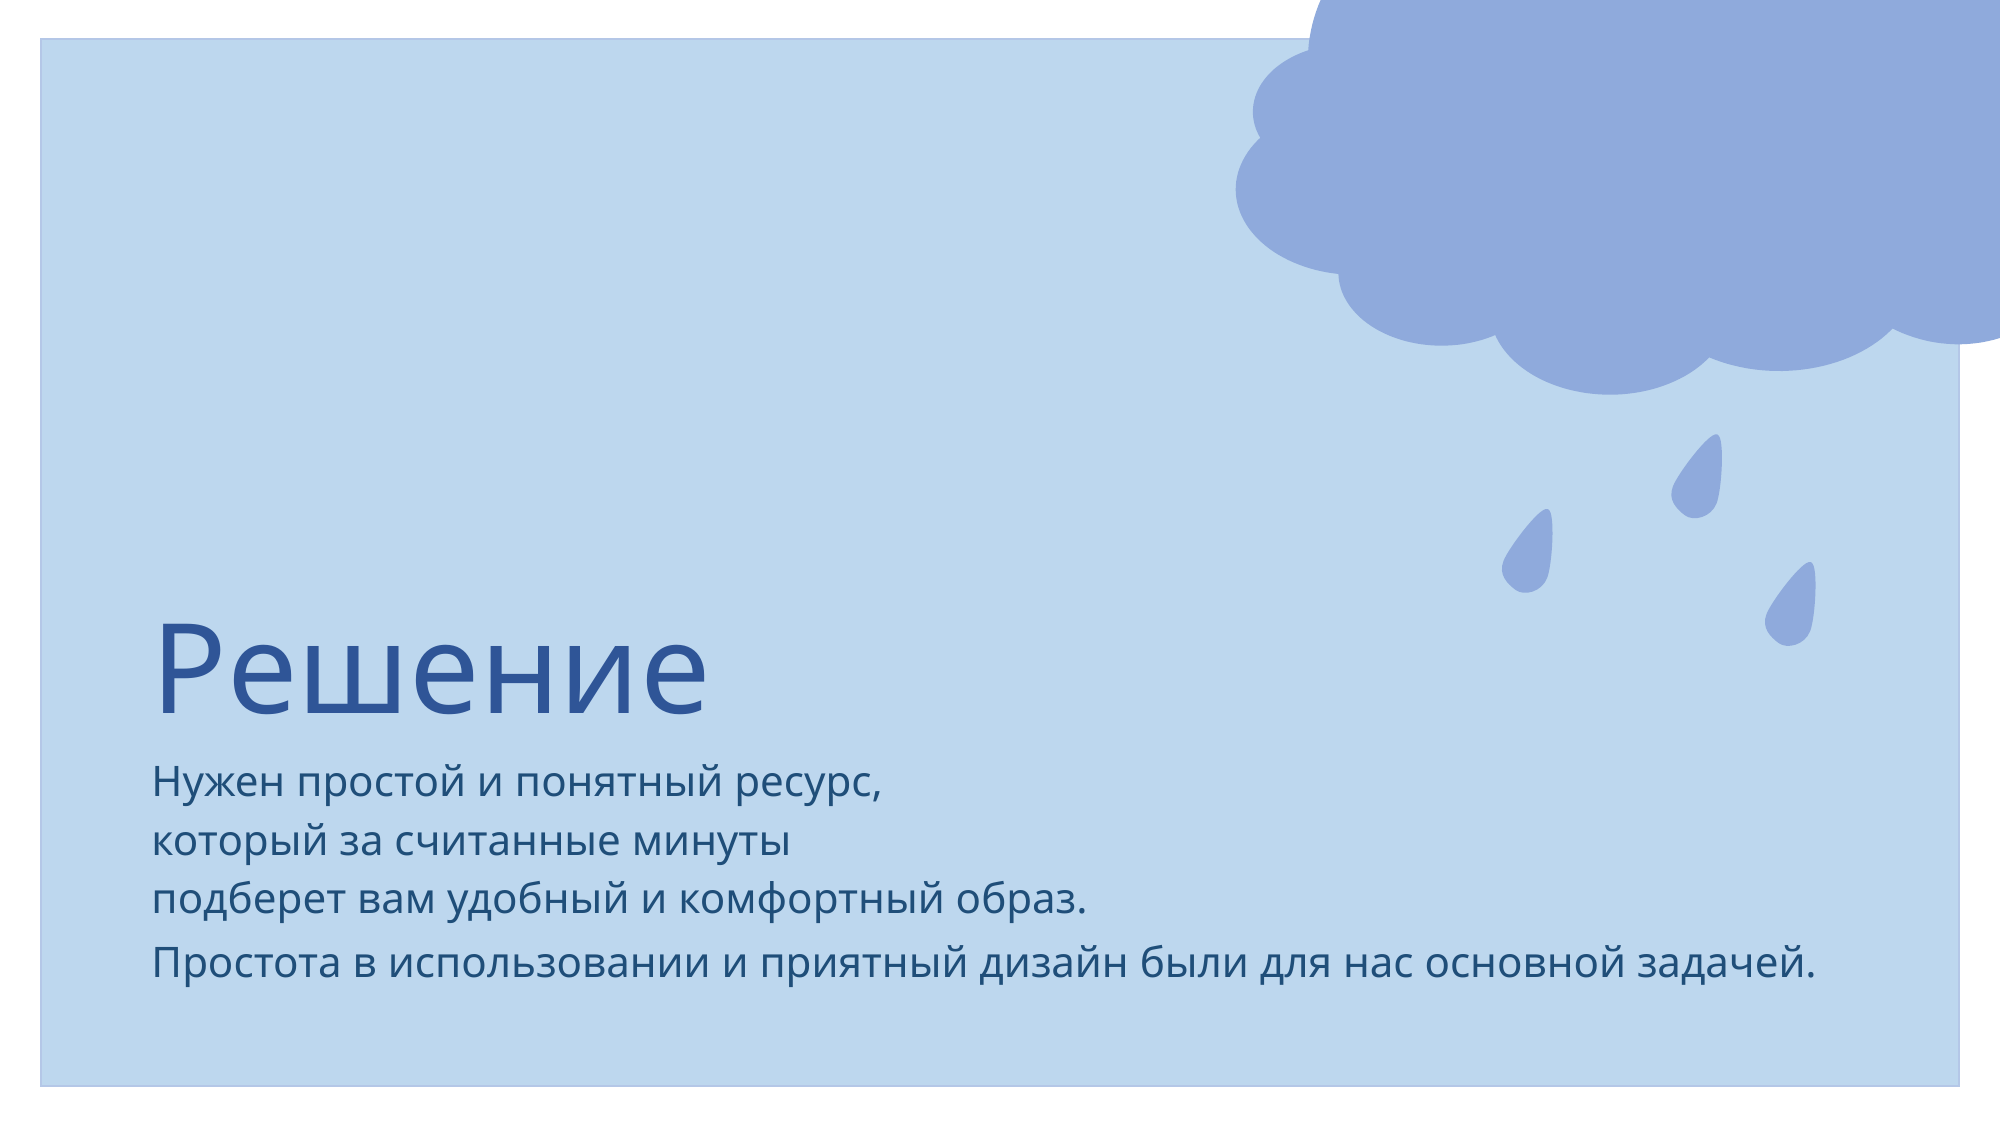

# Решение
Нужен простой и понятный ресурс,
который за считанные минуты
подберет вам удобный и комфортный образ.
Простота в использовании и приятный дизайн были для нас основной задачей.